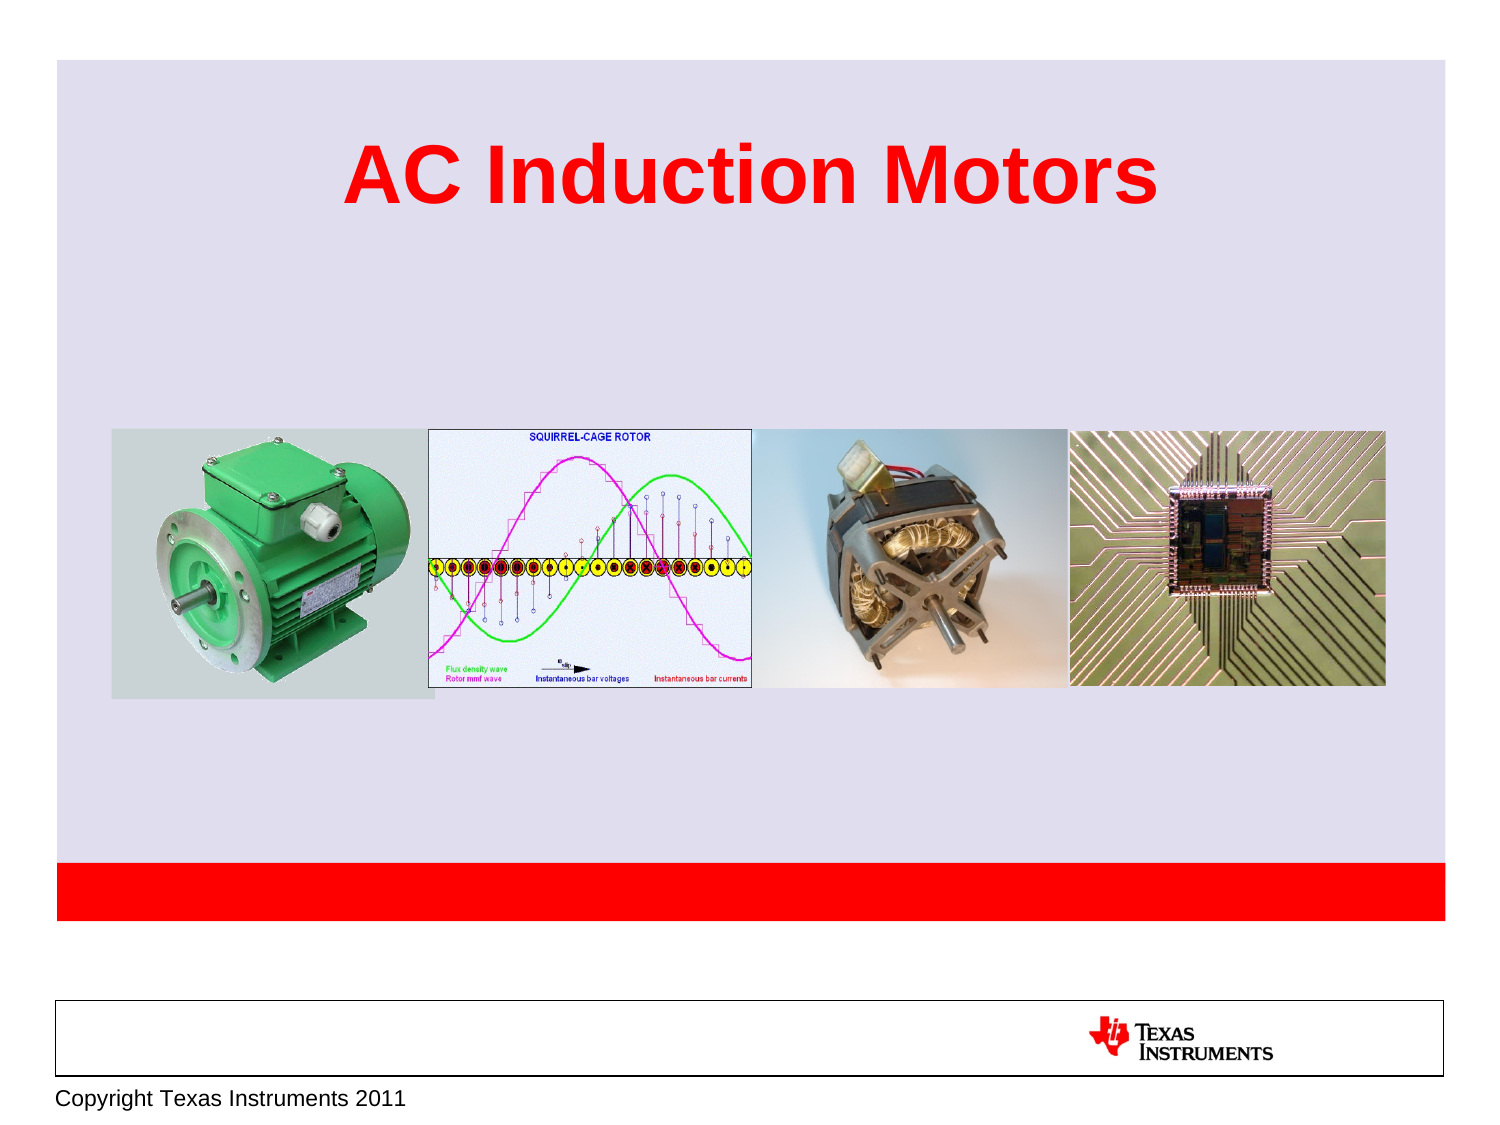

AC Induction Motors
Copyright Texas Instruments 2011